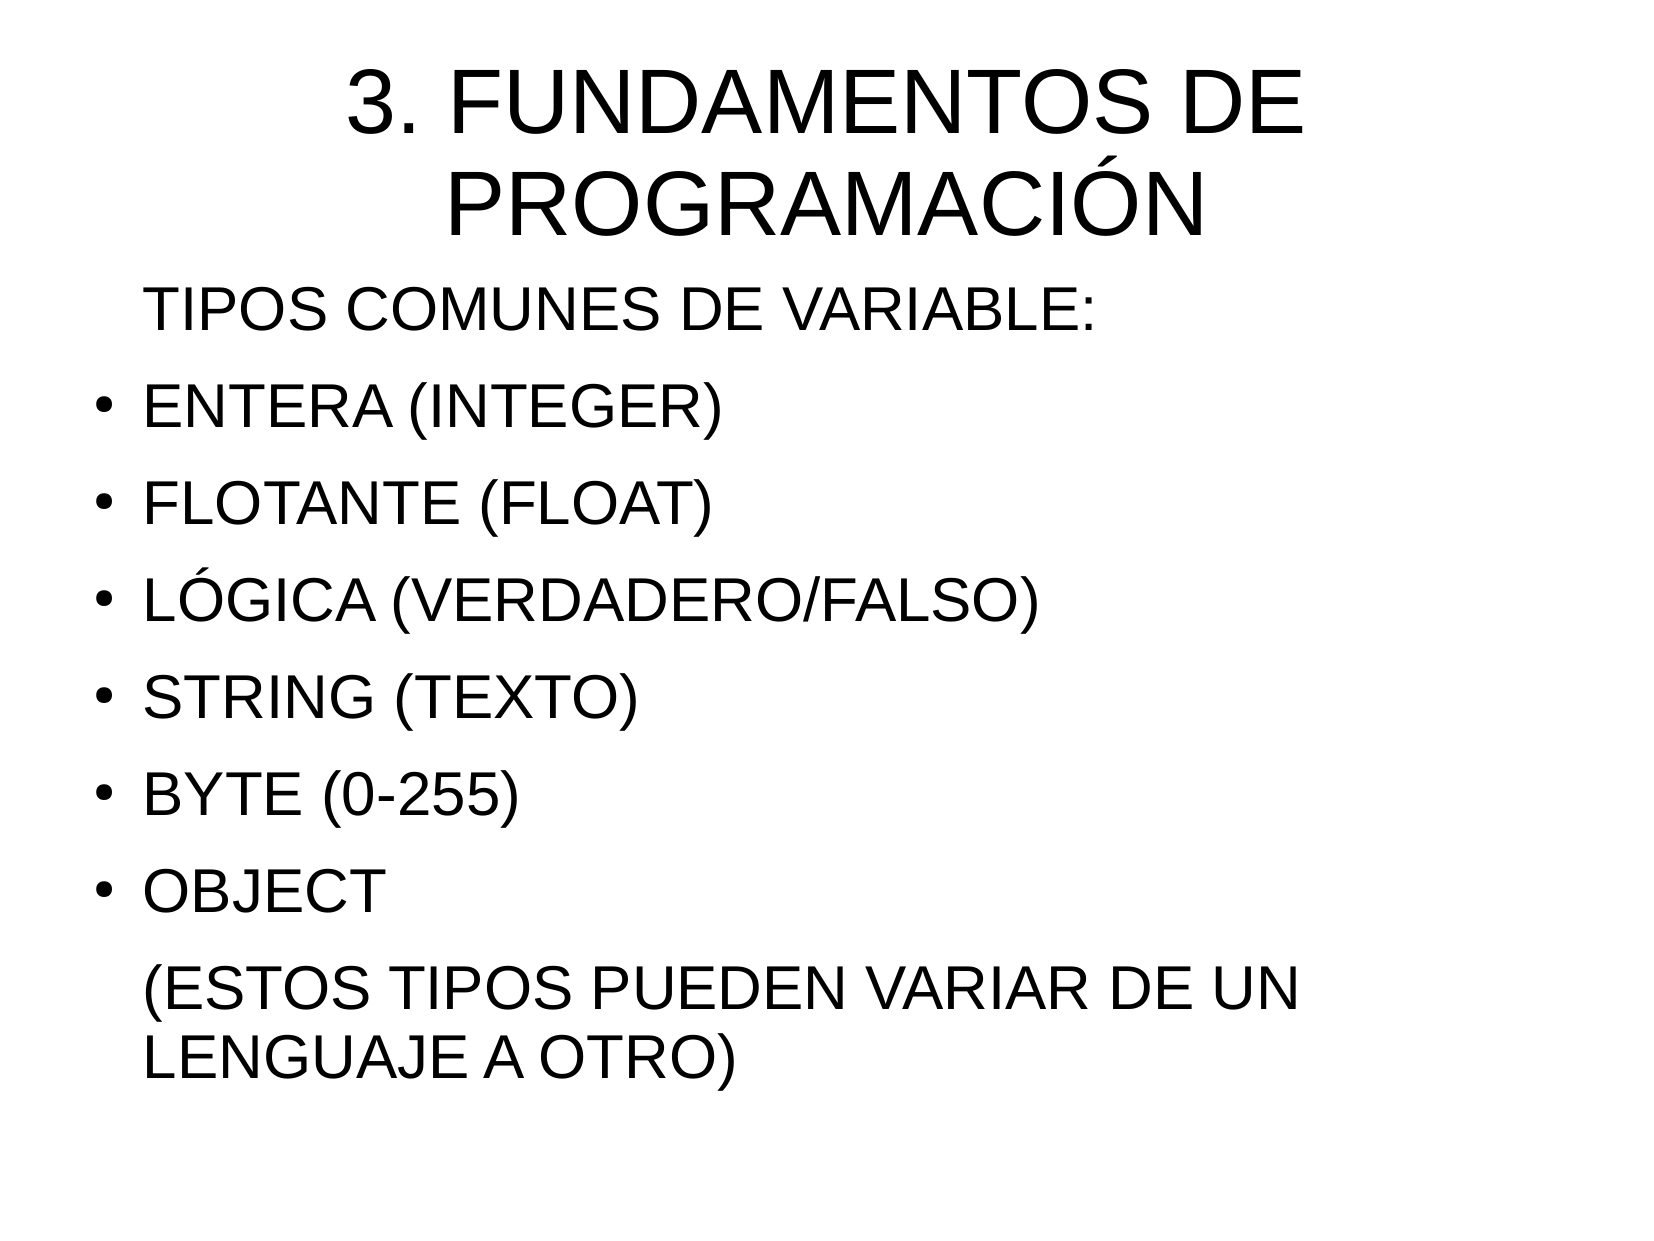

# 3. FUNDAMENTOS DE PROGRAMACIÓN
TIPOS COMUNES DE VARIABLE:
ENTERA (INTEGER)
FLOTANTE (FLOAT)
LÓGICA (VERDADERO/FALSO)
STRING (TEXTO)
BYTE (0-255)
OBJECT
(ESTOS TIPOS PUEDEN VARIAR DE UN LENGUAJE A OTRO)